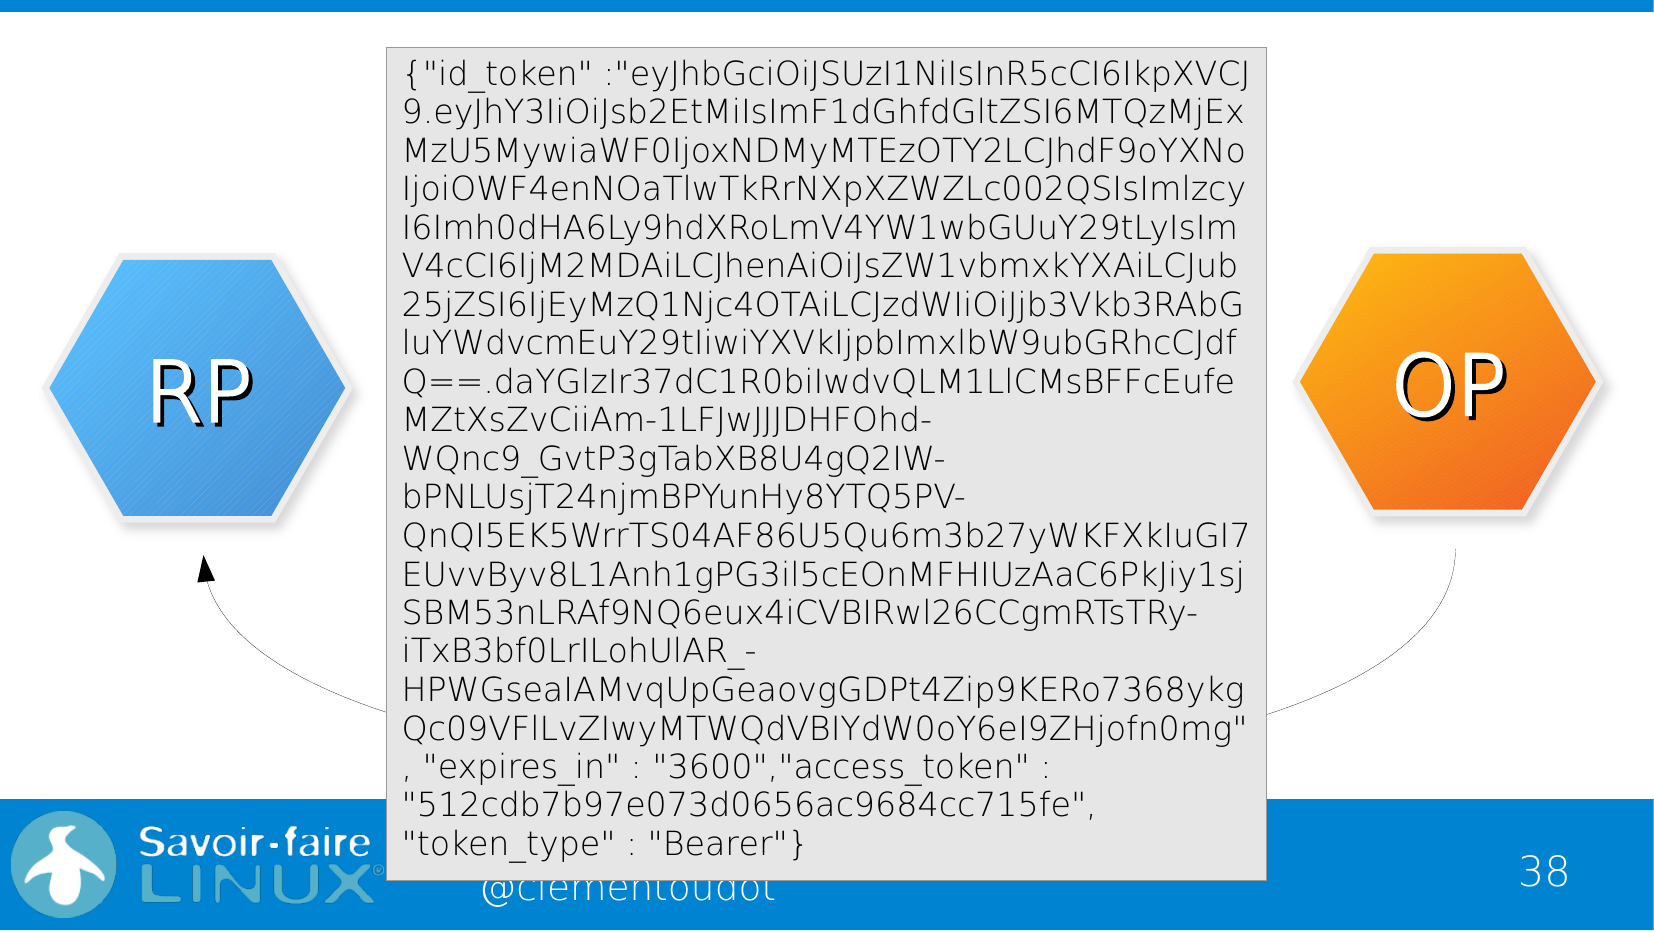

{"id_token" :"eyJhbGciOiJSUzI1NiIsInR5cCI6IkpXVCJ9.eyJhY3IiOiJsb2EtMiIsImF1dGhfdGltZSI6MTQzMjExMzU5MywiaWF0IjoxNDMyMTEzOTY2LCJhdF9oYXNoIjoiOWF4enNOaTlwTkRrNXpXZWZLc002QSIsImlzcyI6Imh0dHA6Ly9hdXRoLmV4YW1wbGUuY29tLyIsImV4cCI6IjM2MDAiLCJhenAiOiJsZW1vbmxkYXAiLCJub25jZSI6IjEyMzQ1Njc4OTAiLCJzdWIiOiJjb3Vkb3RAbGluYWdvcmEuY29tIiwiYXVkIjpbImxlbW9ubGRhcCJdfQ==.daYGlzIr37dC1R0biIwdvQLM1LlCMsBFFcEufeMZtXsZvCiiAm-1LFJwJJJDHFOhd-WQnc9_GvtP3gTabXB8U4gQ2IW-bPNLUsjT24njmBPYunHy8YTQ5PV-QnQI5EK5WrrTS04AF86U5Qu6m3b27yWKFXkIuGI7EUvvByv8L1Anh1gPG3il5cEOnMFHIUzAaC6PkJiy1sjSBM53nLRAf9NQ6eux4iCVBIRwl26CCgmRTsTRy-iTxB3bf0LrILohUlAR_-HPWGseaIAMvqUpGeaovgGDPt4Zip9KERo7368ykgQc09VFlLvZIwyMTWQdVBIYdW0oY6eI9ZHjofn0mg", "expires_in" : "3600","access_token" : "512cdb7b97e073d0656ac9684cc715fe", "token_type" : "Bearer"}
OP
RP
38